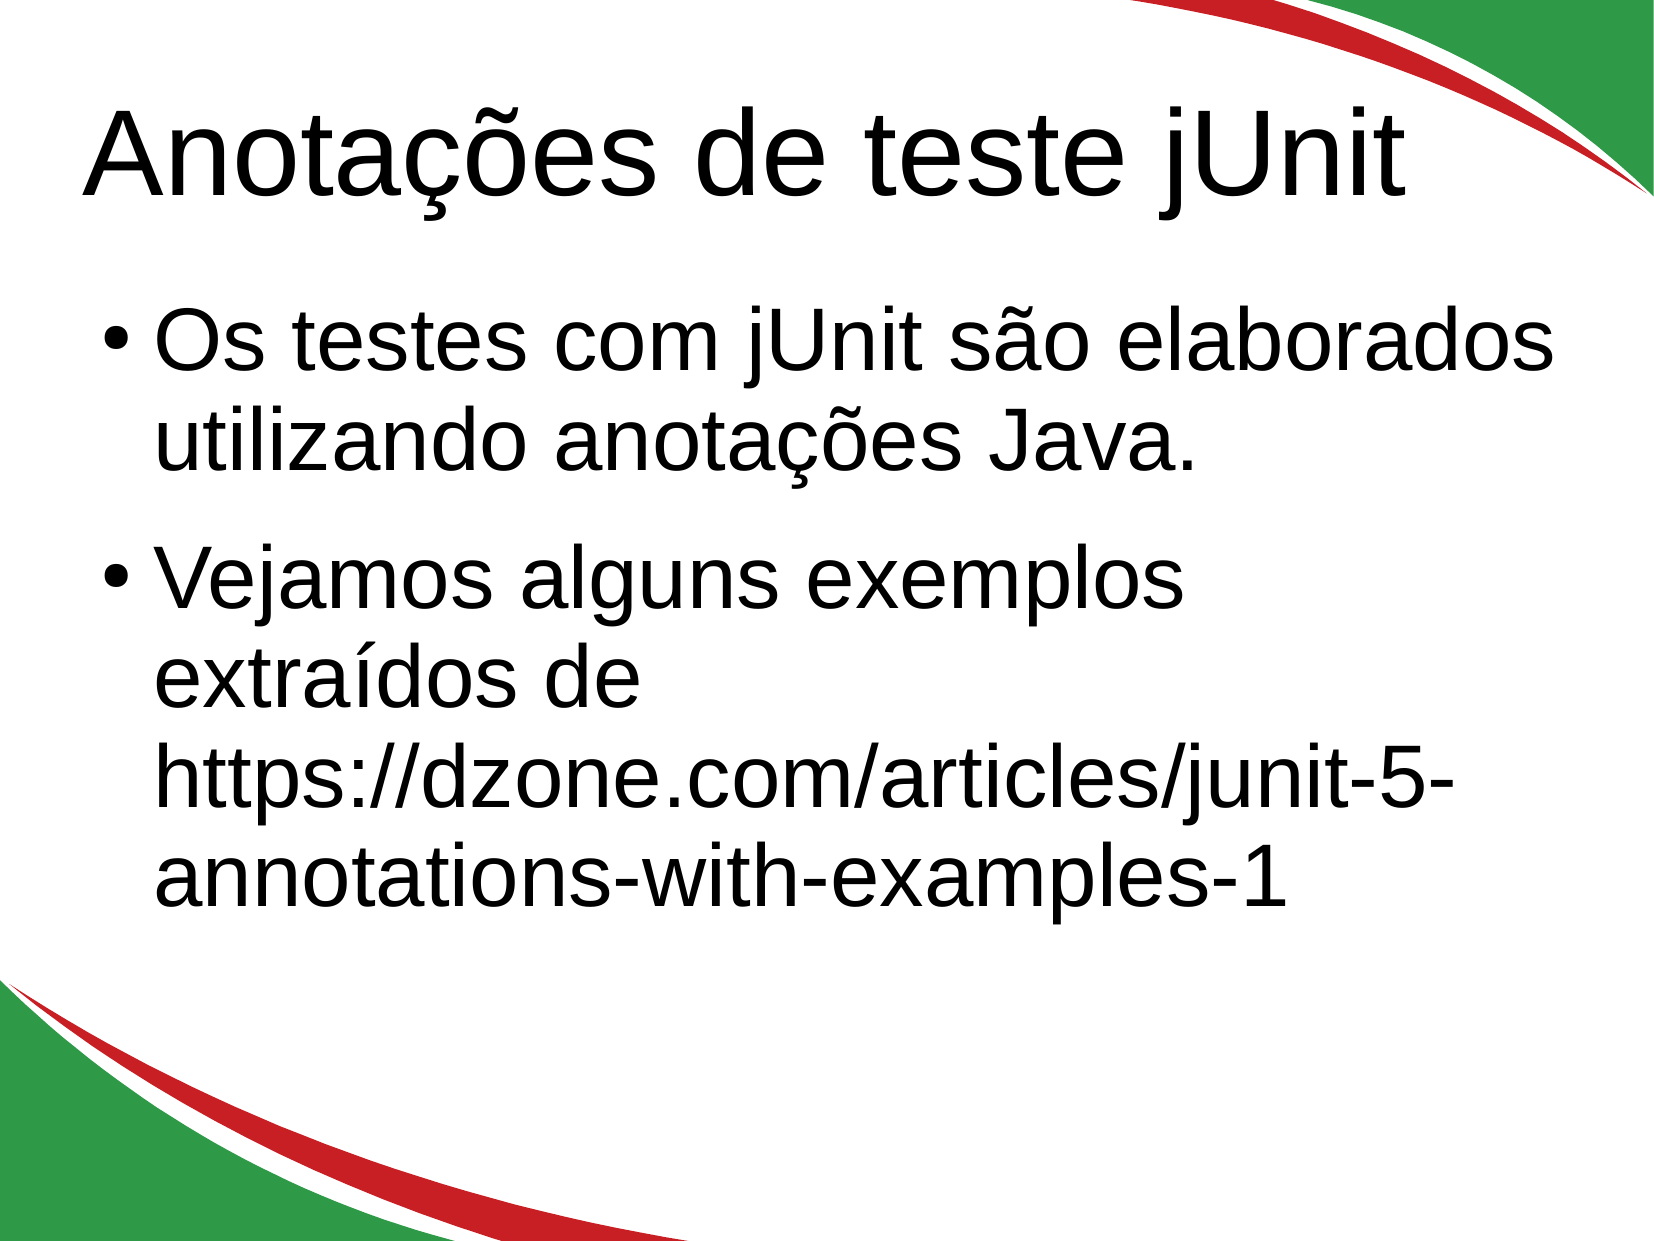

# Anotações de teste jUnit
Os testes com jUnit são elaborados utilizando anotações Java.
Vejamos alguns exemplos extraídos de https://dzone.com/articles/junit-5-annotations-with-examples-1